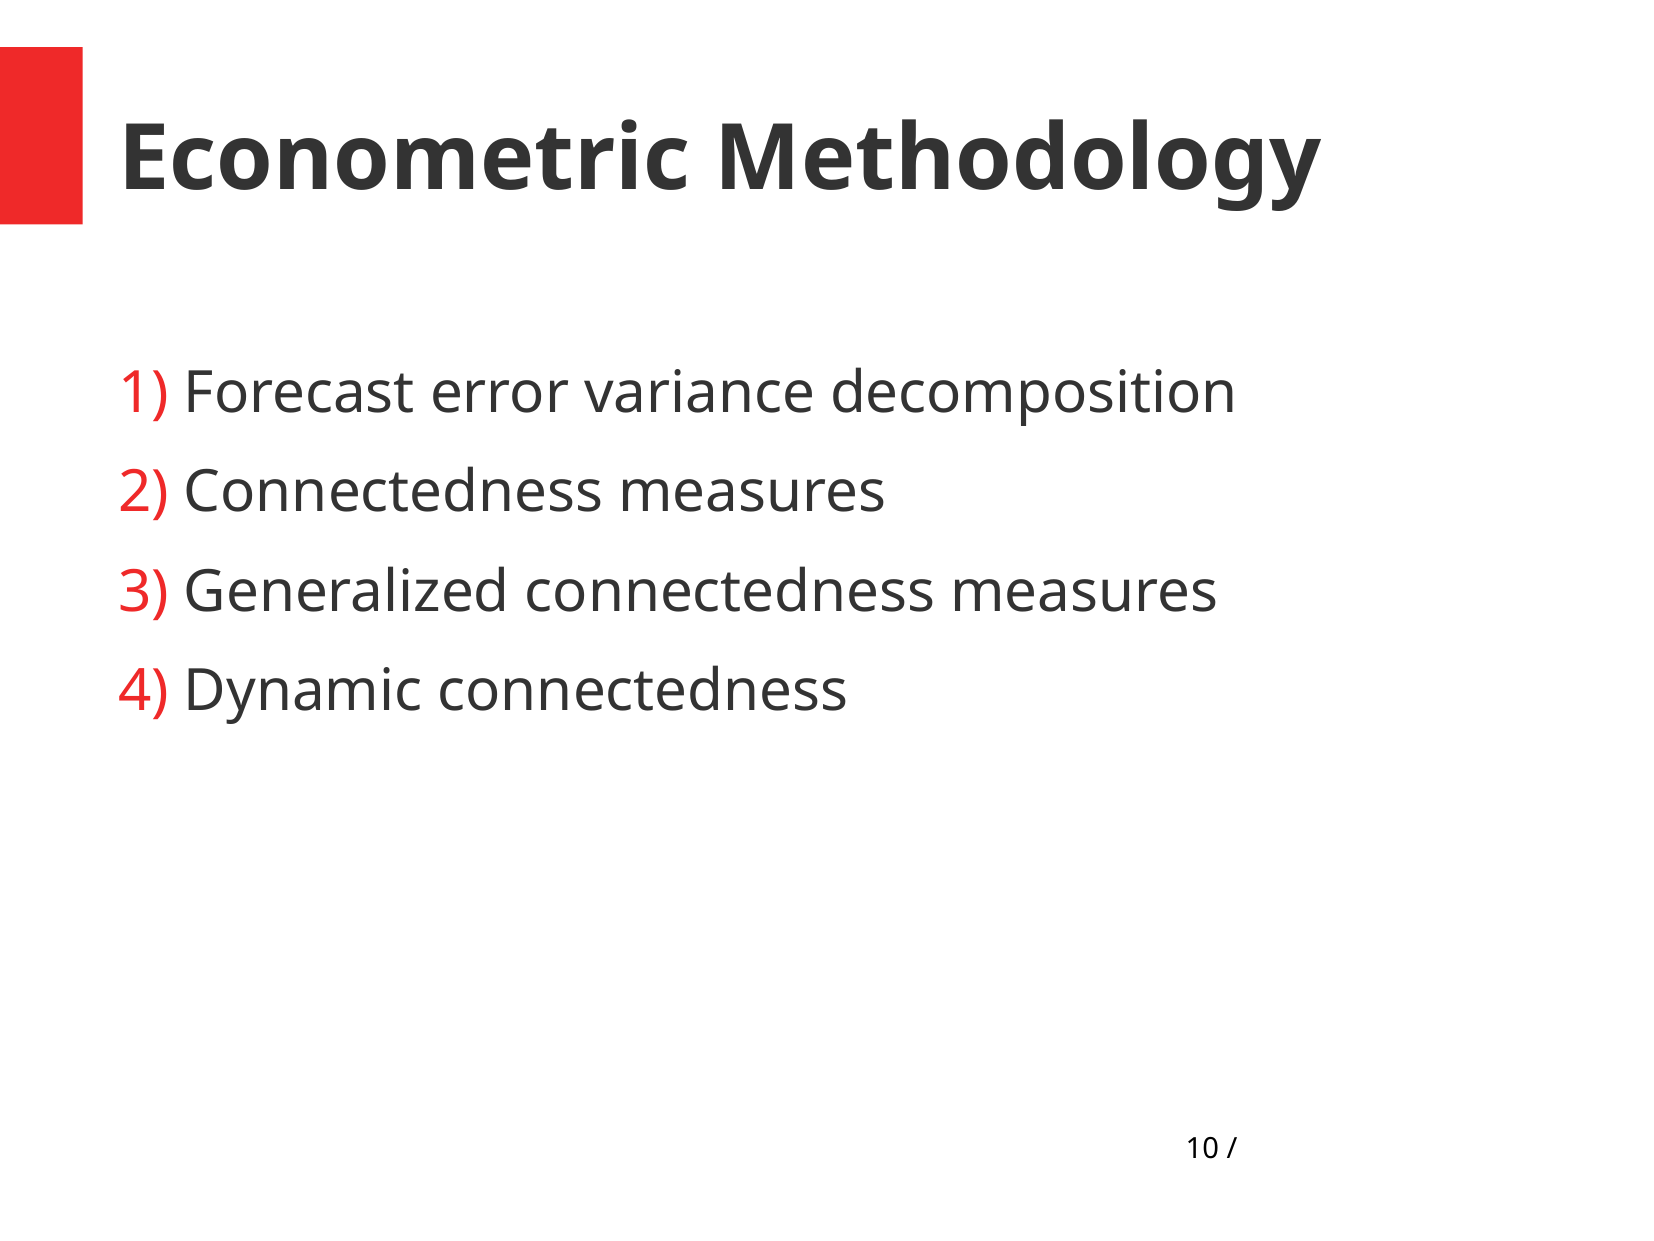

# Econometric Methodology
 Forecast error variance decomposition
 Connectedness measures
 Generalized connectedness measures
 Dynamic connectedness